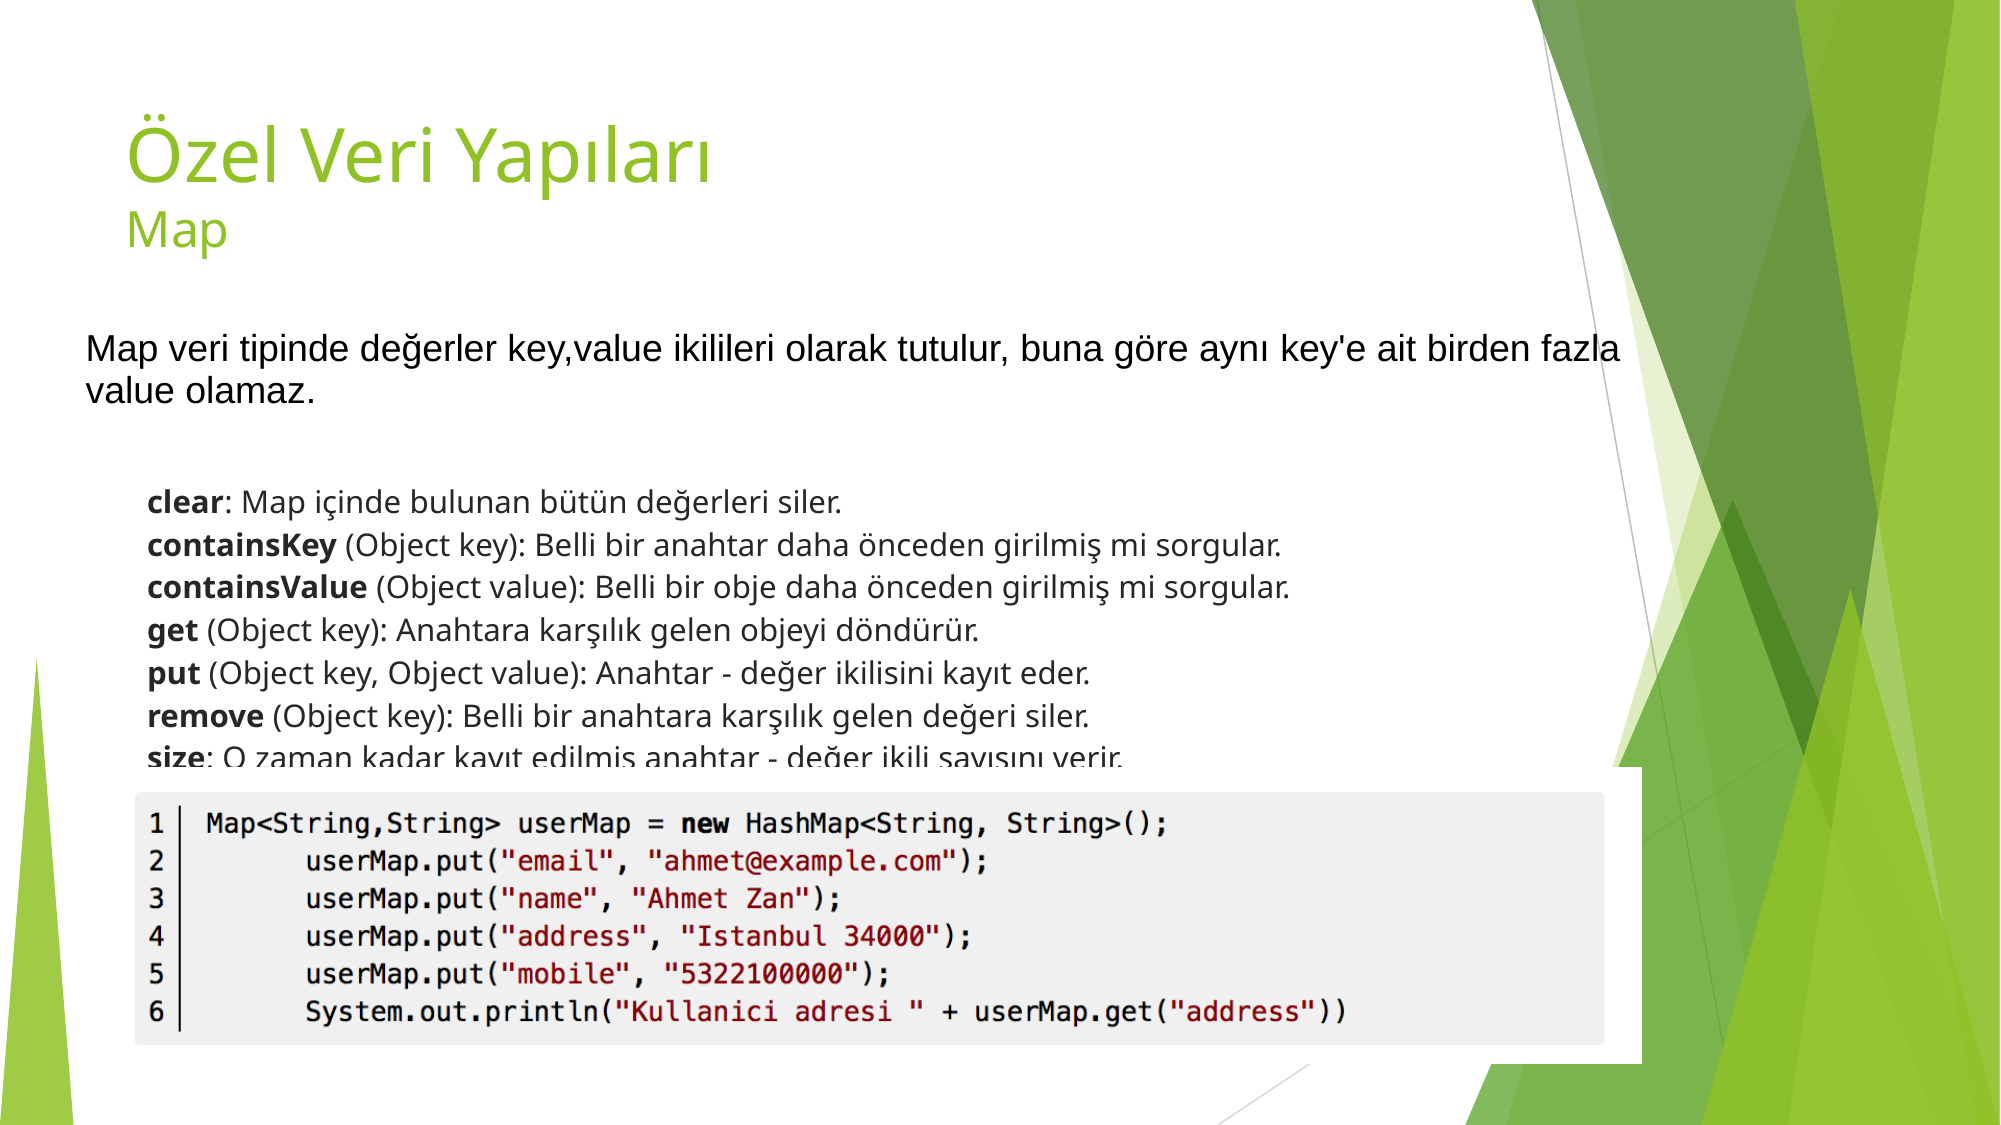

# Özel Veri Yapıları Map
Map veri tipinde değerler key,value ikilileri olarak tutulur, buna göre aynı key'e ait birden fazla value olamaz.
clear: Map içinde bulunan bütün değerleri siler.
containsKey (Object key): Belli bir anahtar daha önceden girilmiş mi sorgular.
containsValue (Object value): Belli bir obje daha önceden girilmiş mi sorgular.
get (Object key): Anahtara karşılık gelen objeyi döndürür.
put (Object key, Object value): Anahtar - değer ikilisini kayıt eder.
remove (Object key): Belli bir anahtara karşılık gelen değeri siler.
size: O zaman kadar kayıt edilmiş anahtar - değer ikili sayısını verir.